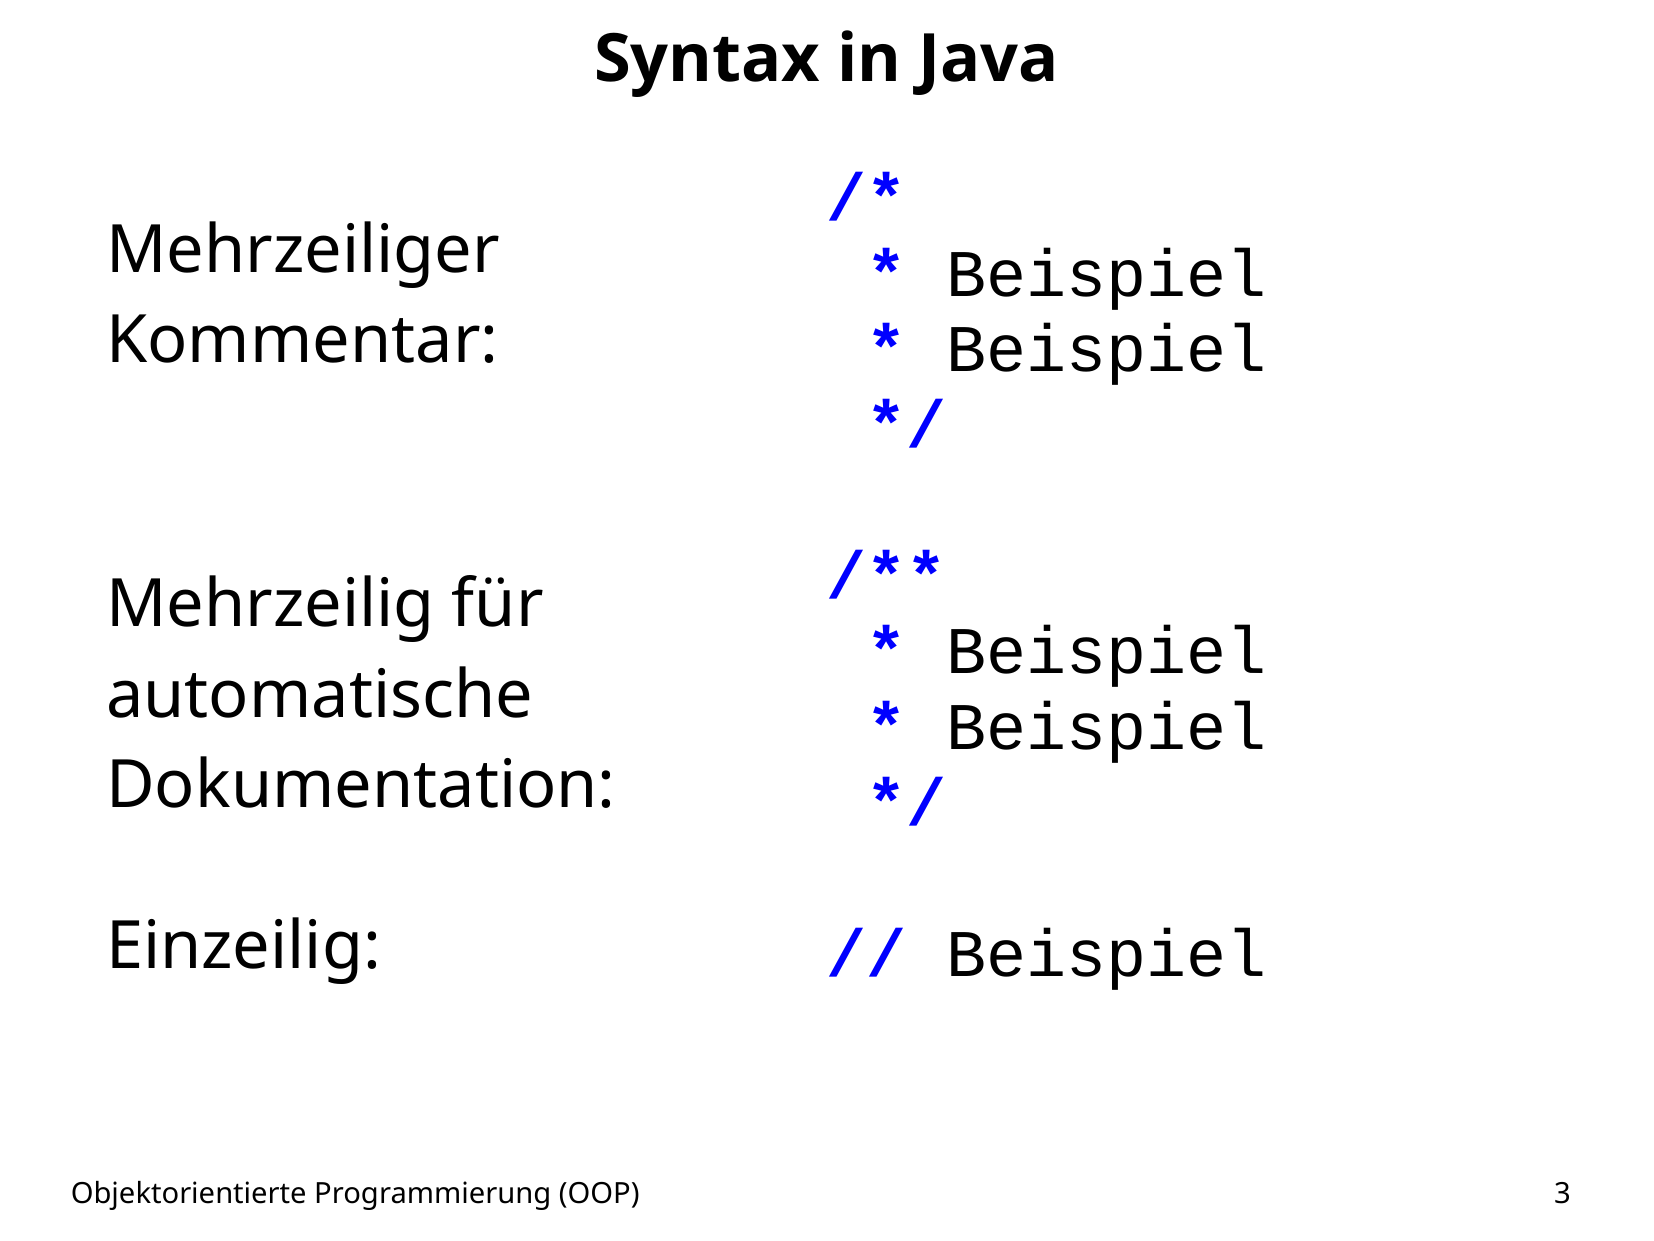

# Syntax in Java
/*
 * Beispiel
 * Beispiel
 */
/**
 * Beispiel
 * Beispiel
 */
// Beispiel
Mehrzeiliger
Kommentar:
Mehrzeilig für
automatische Dokumentation:
Einzeilig:
Objektorientierte Programmierung (OOP)
3